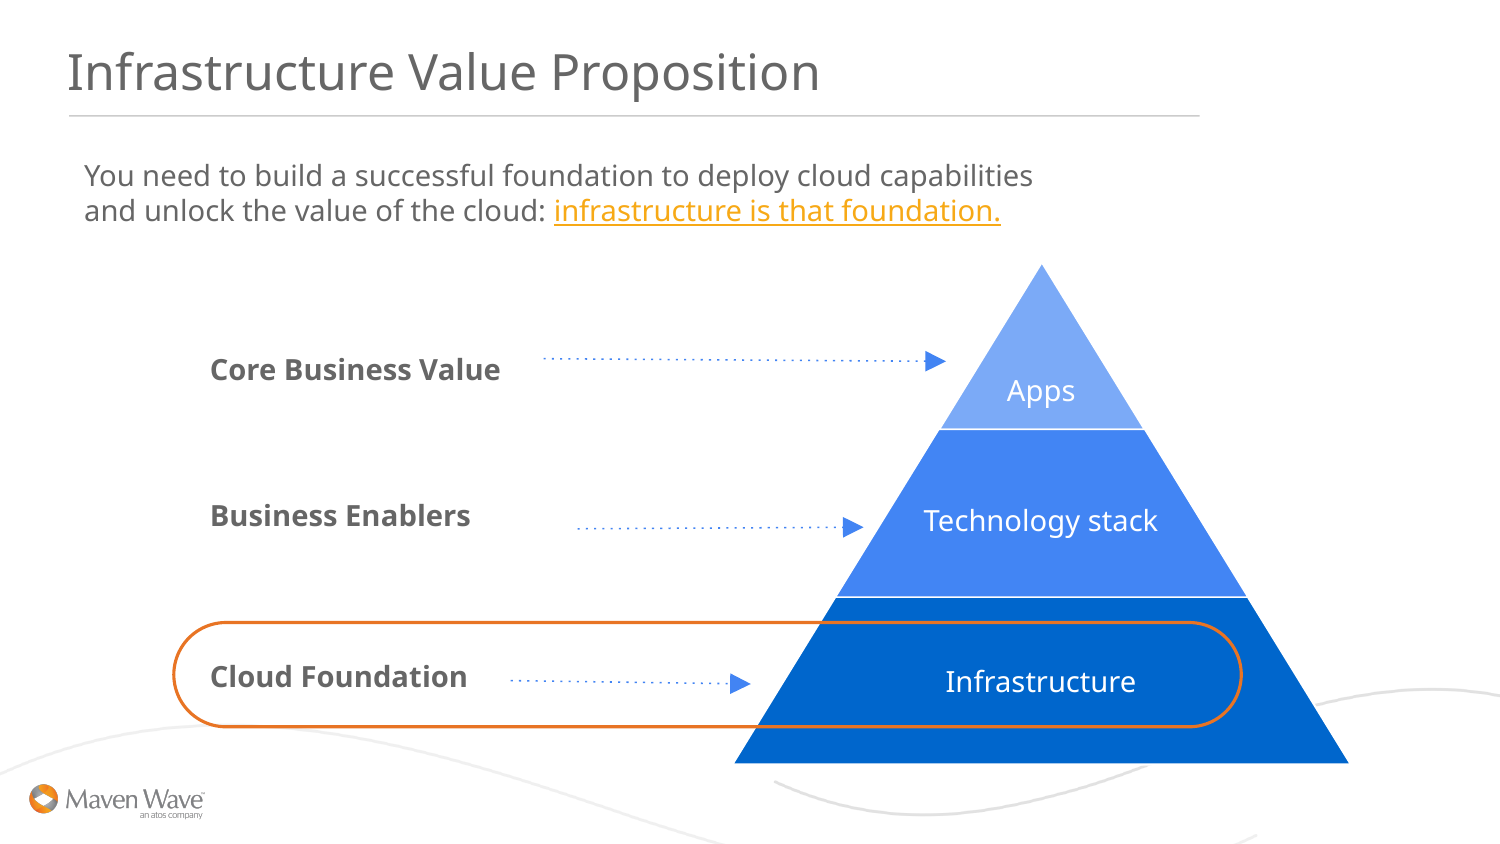

Infrastructure Value Proposition
You need to build a successful foundation to deploy cloud capabilities and unlock the value of the cloud: infrastructure is that foundation.
Core Business Value
Apps
Business Enablers
Technology stack
Cloud Foundation
Infrastructure